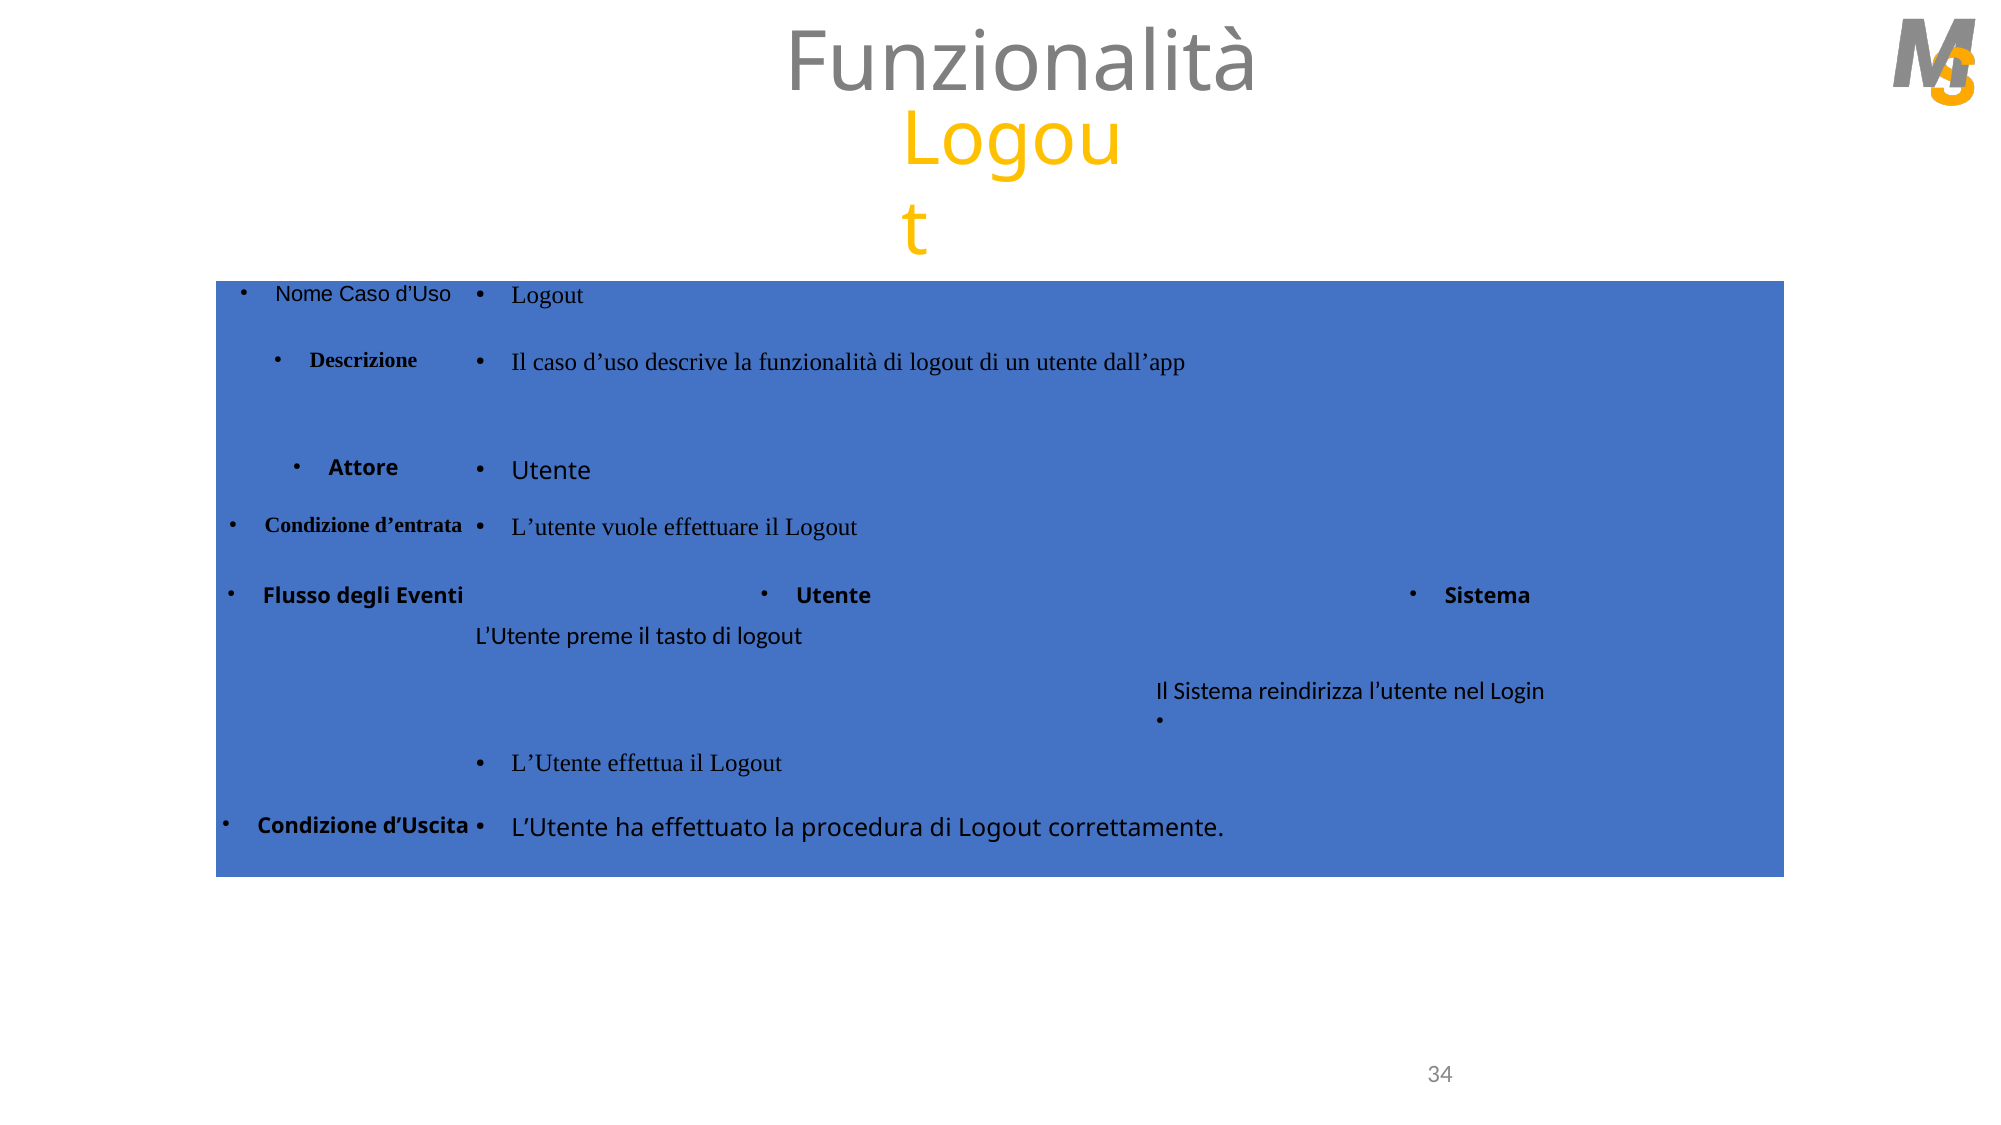

Funzionalità
Logout
| Nome Caso d’Uso | Logout | |
| --- | --- | --- |
| Descrizione | Il caso d’uso descrive la funzionalità di logout di un utente dall’app | |
| Attore | Utente | |
| Condizione d’entrata | L’utente vuole effettuare il Logout | |
| Flusso degli Eventi | Utente | Sistema |
| | L’Utente preme il tasto di logout | |
| | | Il Sistema reindirizza l’utente nel Login |
| | L’Utente effettua il Logout | |
| Condizione d’Uscita | L’Utente ha effettuato la procedura di Logout correttamente. | |